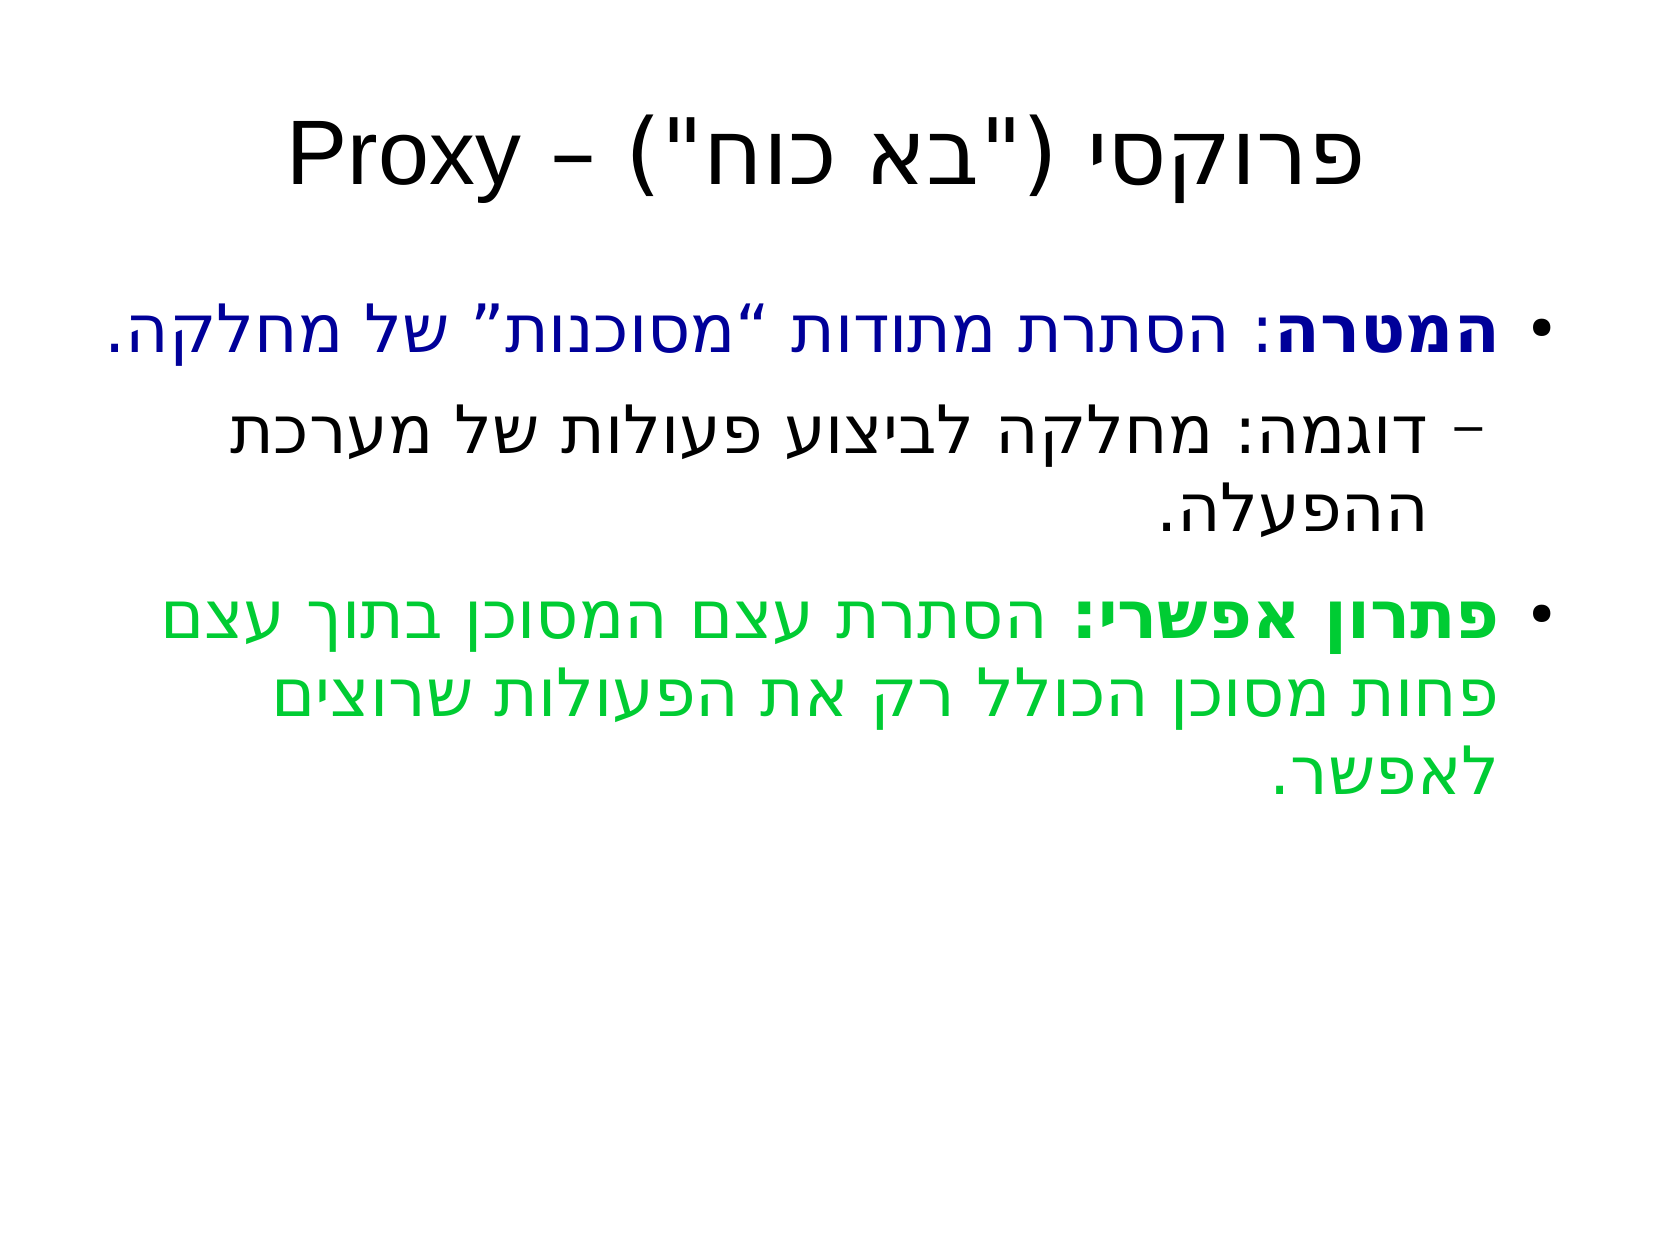

# פרוקסי ("בא כוח") – Proxy
המטרה: הסתרת מתודות “מסוכנות” של מחלקה.
דוגמה: מחלקה לביצוע פעולות של מערכת ההפעלה.
פתרון אפשרי: הסתרת עצם המסוכן בתוך עצם פחות מסוכן הכולל רק את הפעולות שרוצים לאפשר.